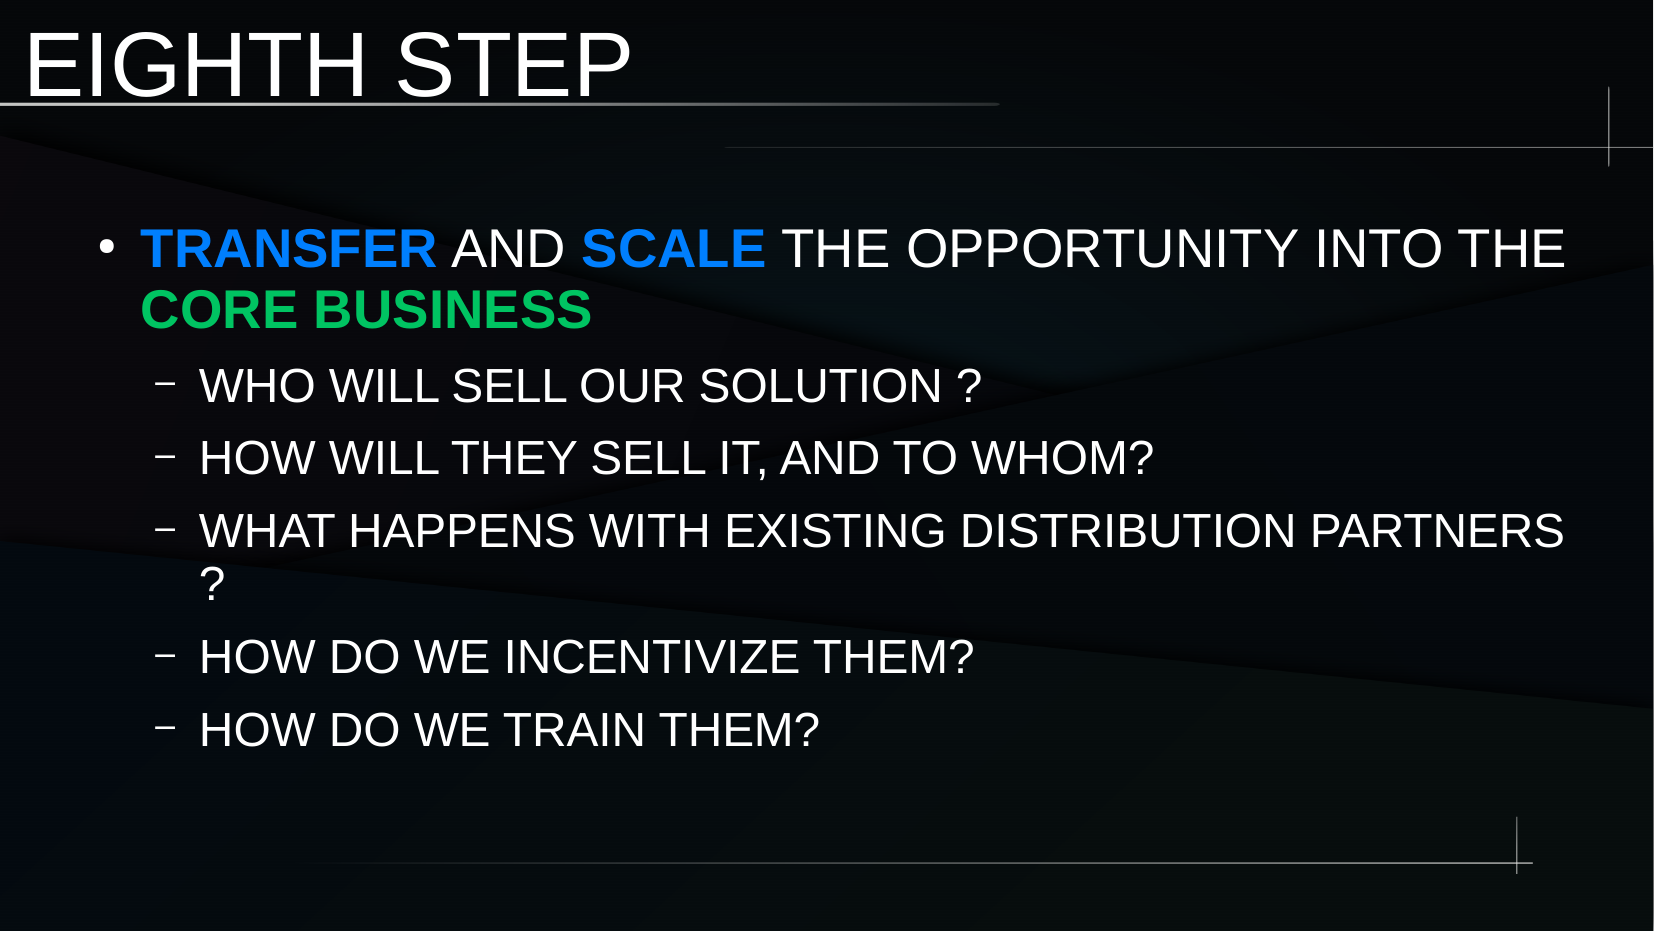

# EIGHTH STEP
TRANSFER AND SCALE THE OPPORTUNITY INTO THE CORE BUSINESS
WHO WILL SELL OUR SOLUTION ?
HOW WILL THEY SELL IT, AND TO WHOM?
WHAT HAPPENS WITH EXISTING DISTRIBUTION PARTNERS ?
HOW DO WE INCENTIVIZE THEM?
HOW DO WE TRAIN THEM?